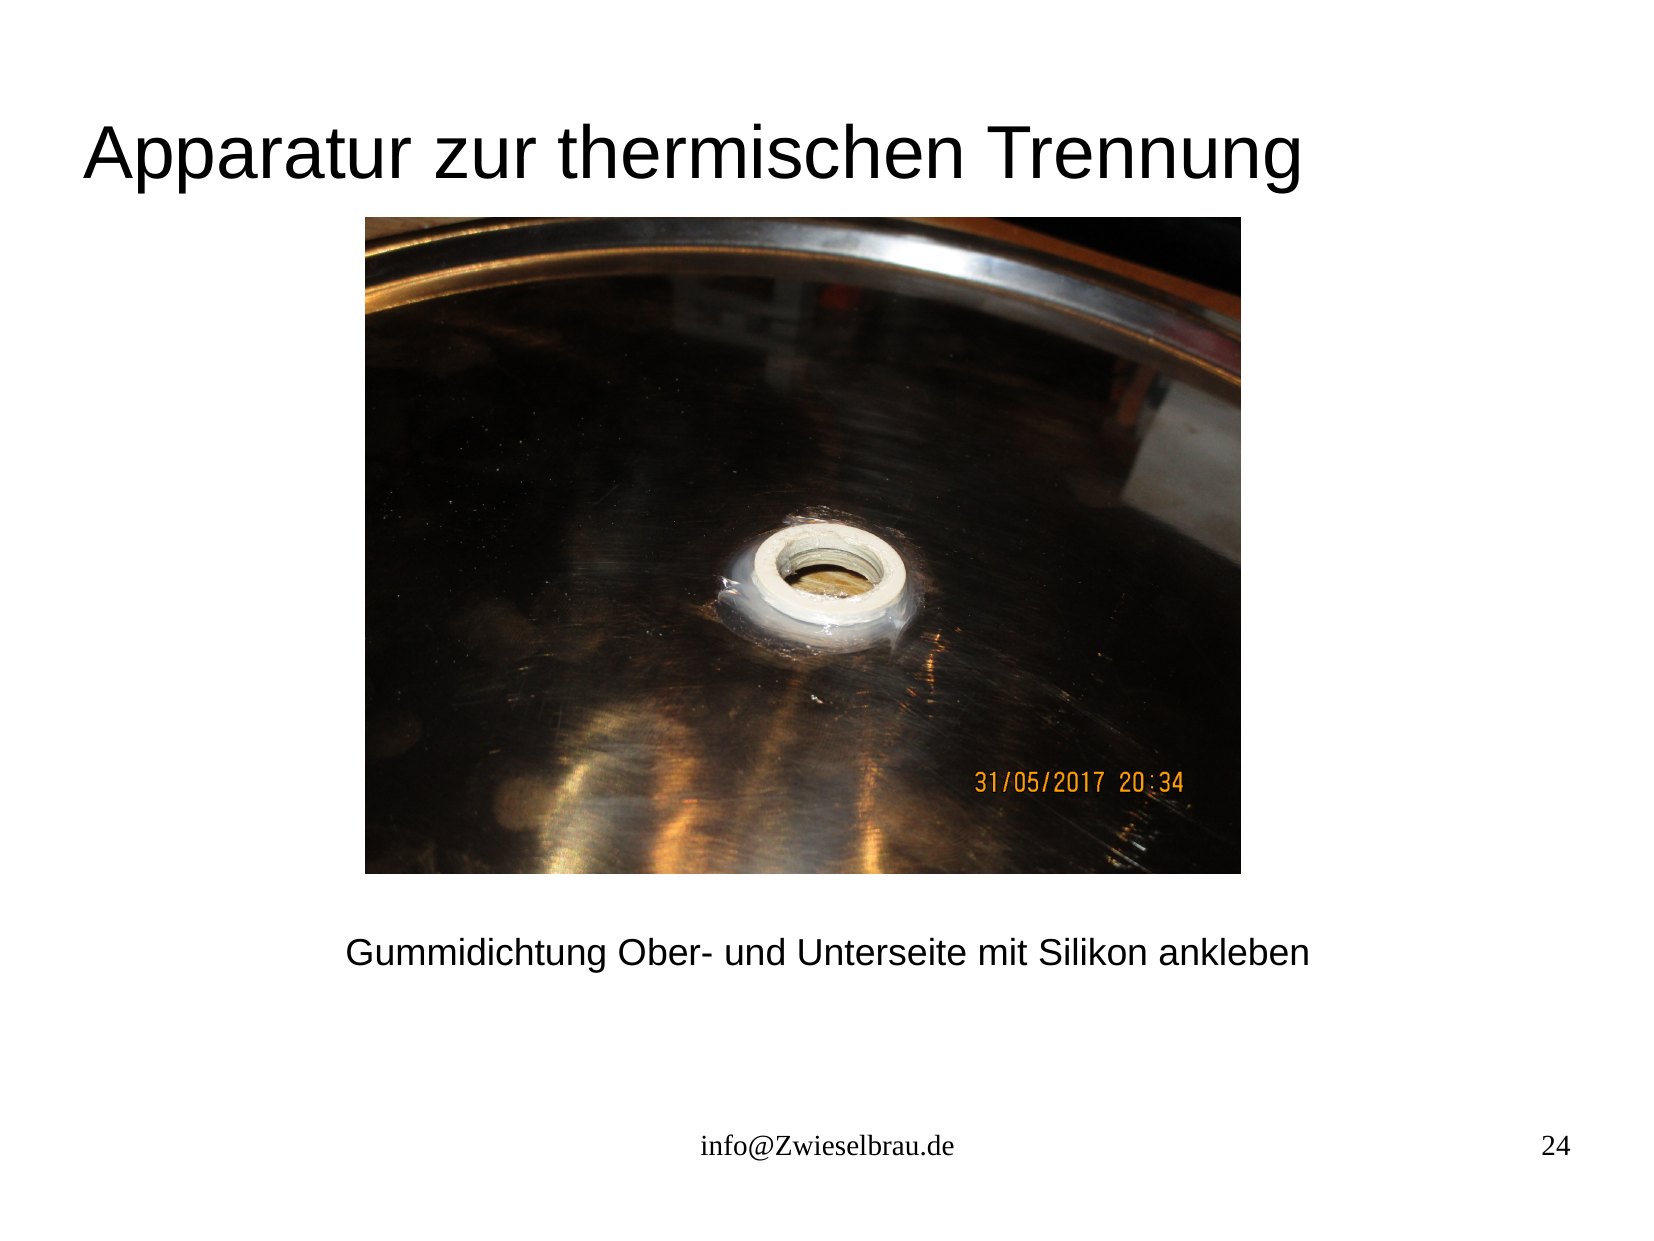

# Apparatur zur thermischen Trennung
Gummidichtung Ober- und Unterseite mit Silikon ankleben
info@Zwieselbrau.de
24